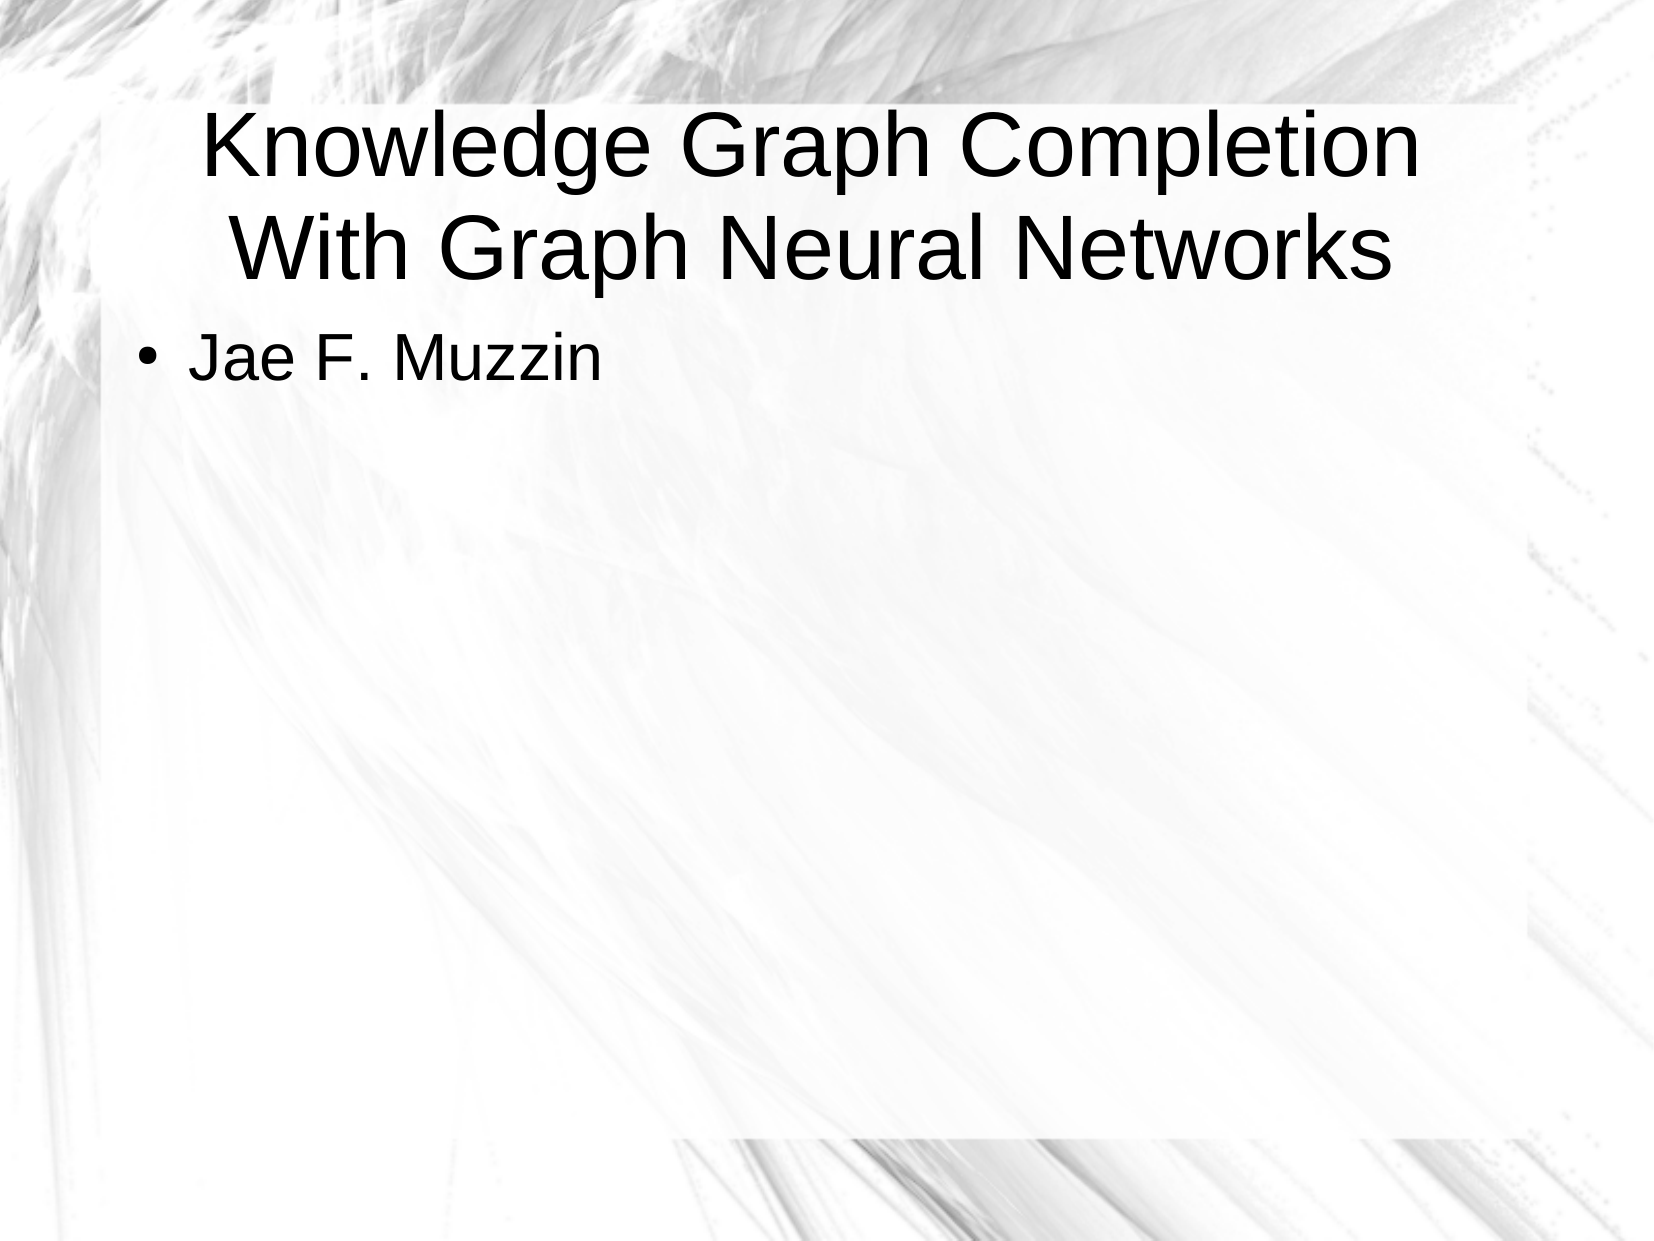

# Knowledge Graph Completion With Graph Neural Networks
Jae F. Muzzin